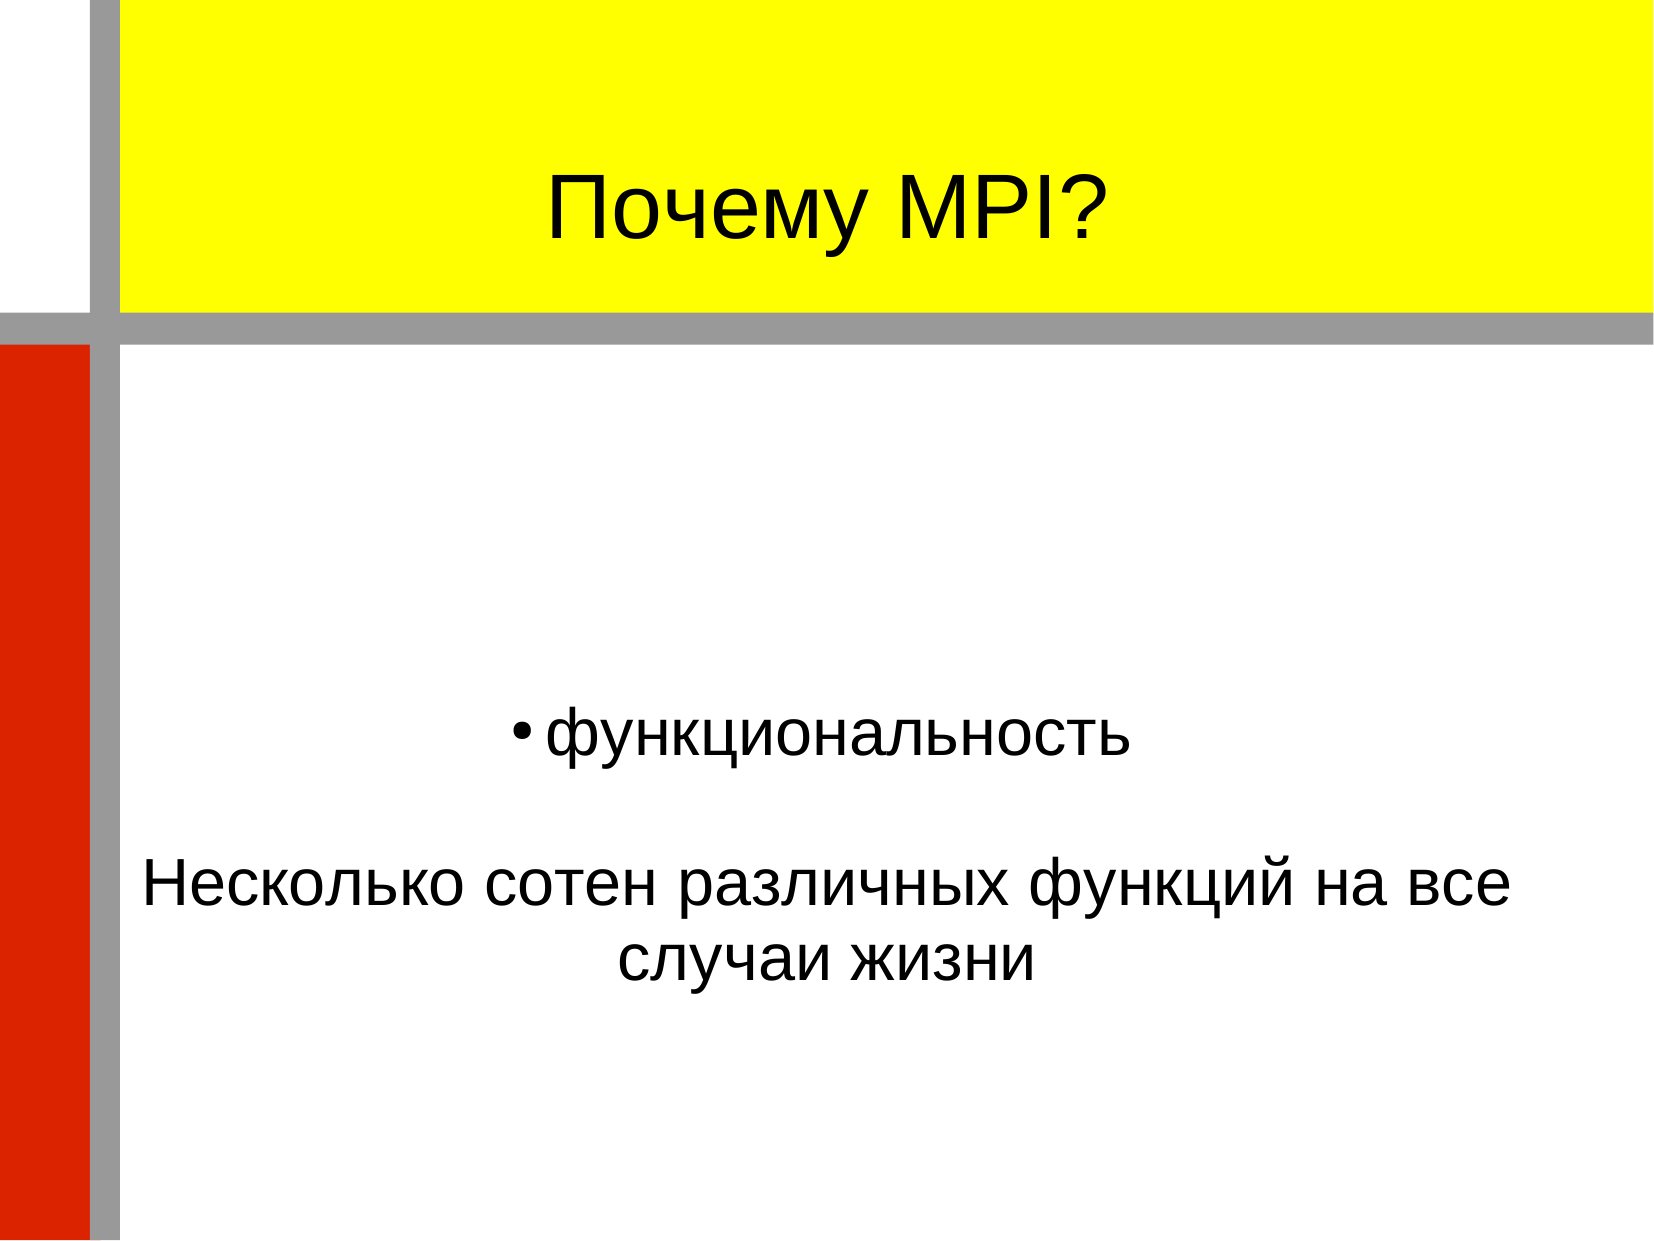

# Почему MPI?
функциональность
Несколько сотен различных функций на все случаи жизни